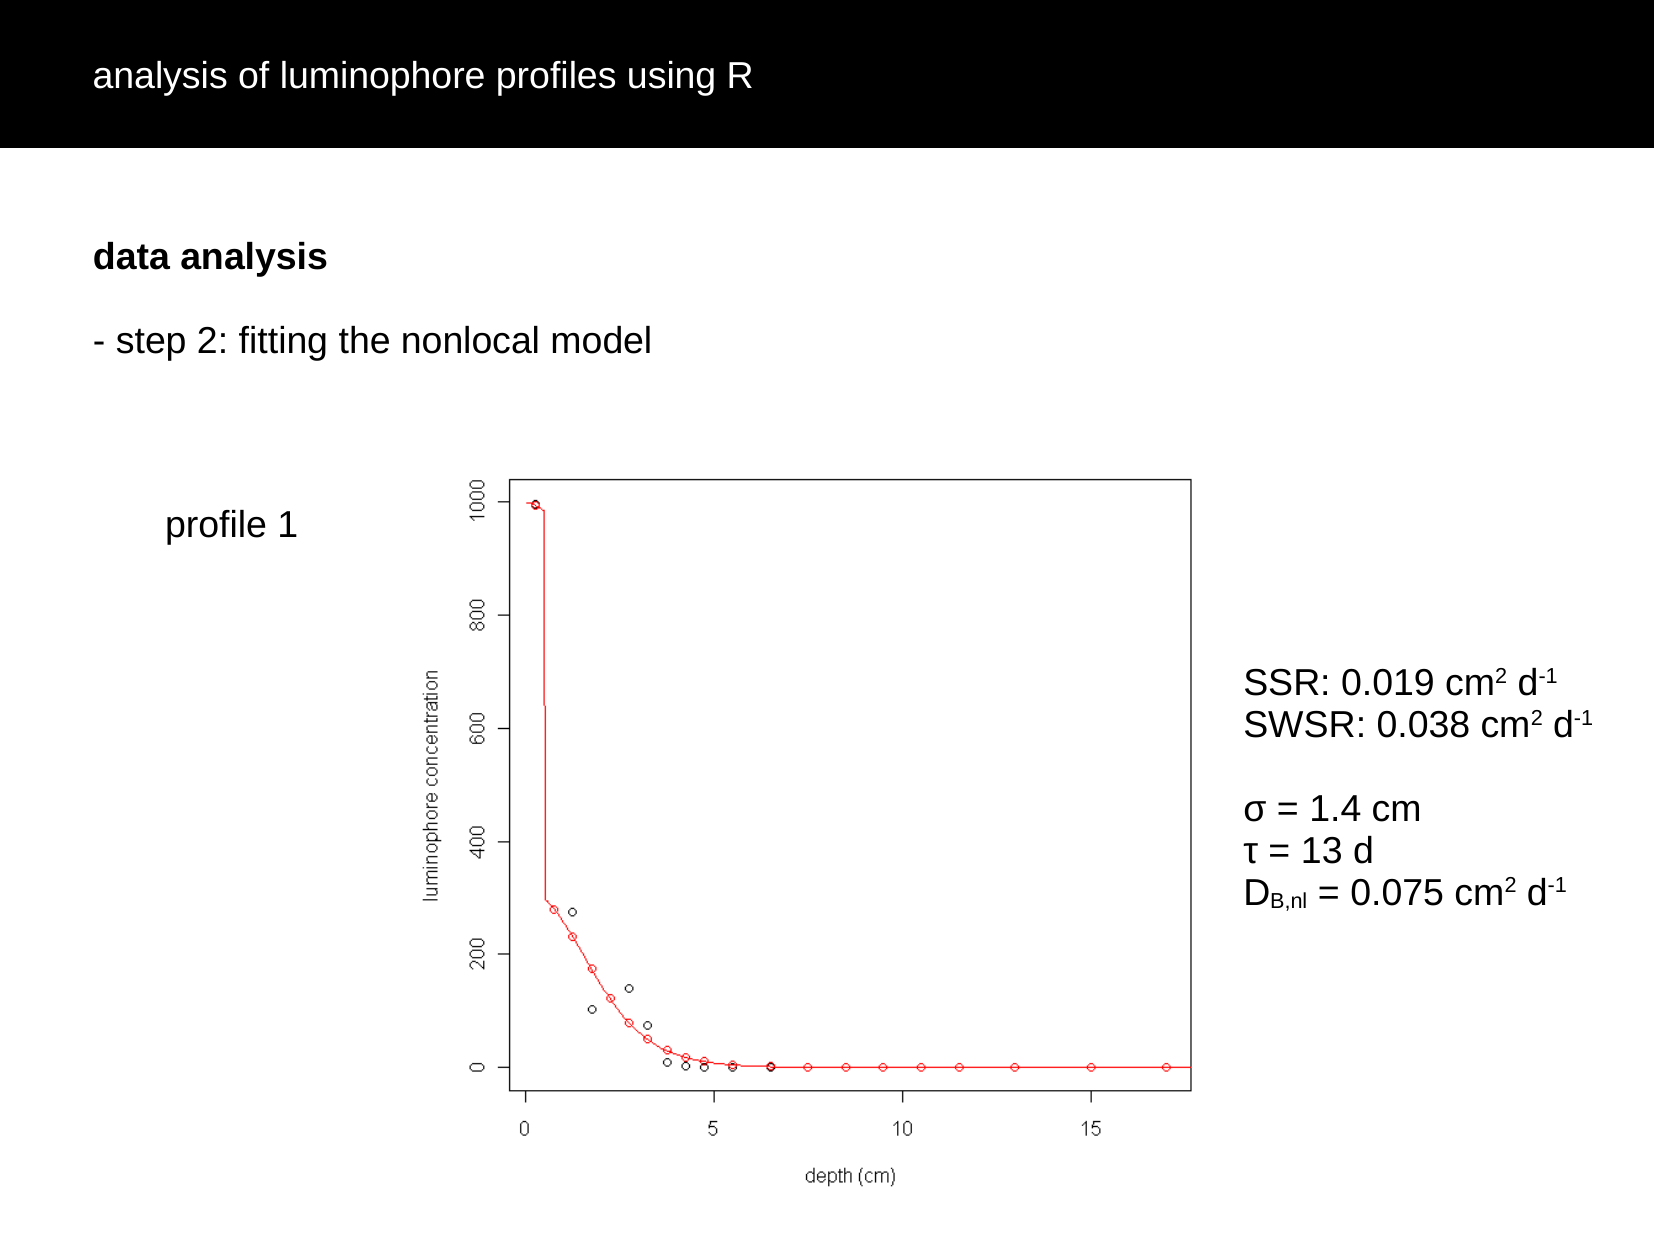

analysis of luminophore profiles using R
data analysis
- step 2: fitting the nonlocal model
profile 1
SSR: 0.019 cm2 d-1
SWSR: 0.038 cm2 d-1
σ = 1.4 cm
τ = 13 d
DB,nl = 0.075 cm2 d-1